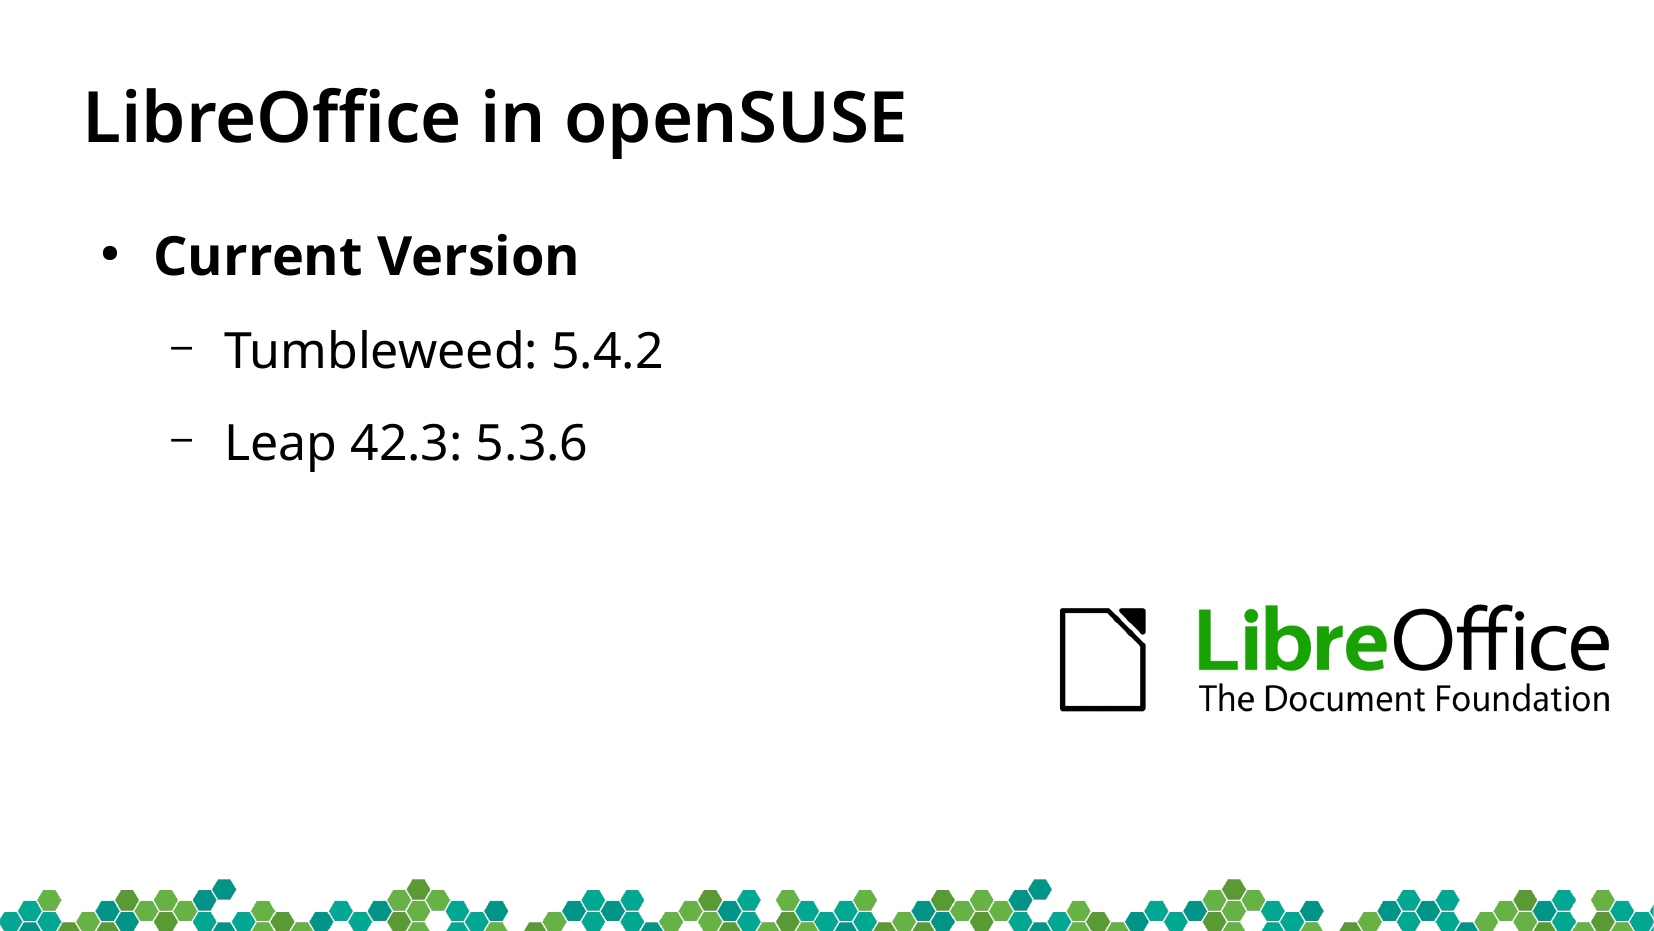

# LibreOffice in openSUSE
Current Version
Tumbleweed: 5.4.2
Leap 42.3: 5.3.6